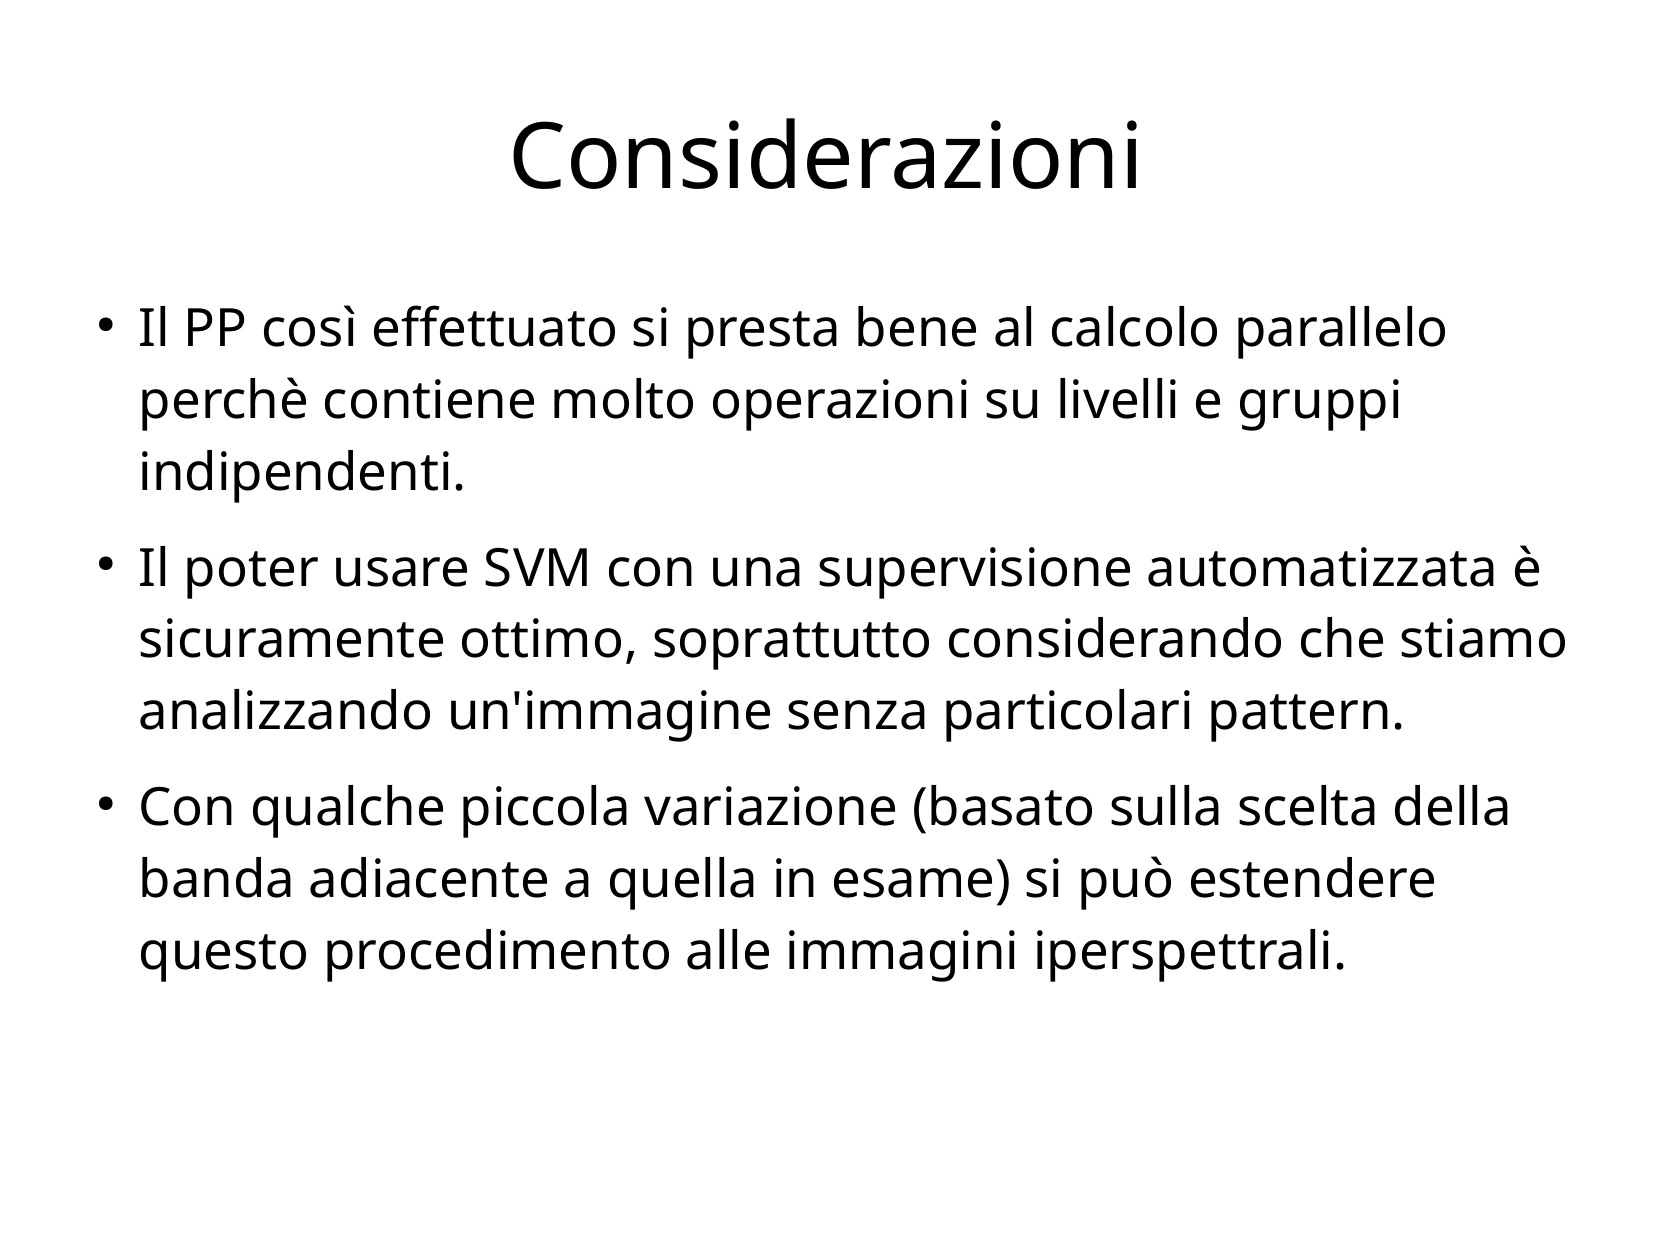

# Considerazioni
Il PP così effettuato si presta bene al calcolo parallelo perchè contiene molto operazioni su livelli e gruppi indipendenti.
Il poter usare SVM con una supervisione automatizzata è sicuramente ottimo, soprattutto considerando che stiamo analizzando un'immagine senza particolari pattern.
Con qualche piccola variazione (basato sulla scelta della banda adiacente a quella in esame) si può estendere questo procedimento alle immagini iperspettrali.